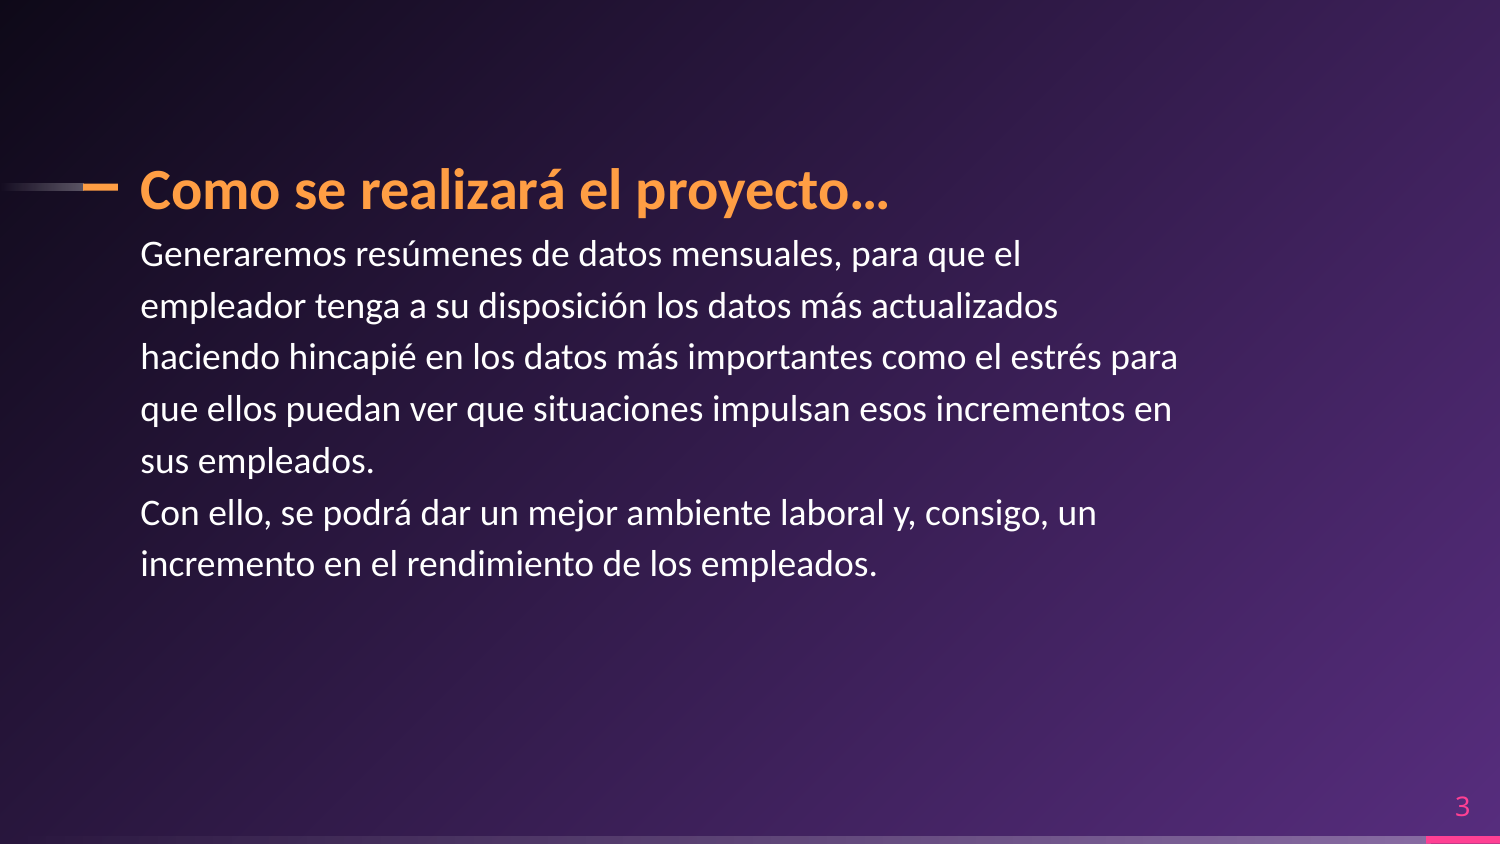

# Como se realizará el proyecto…
Generaremos resúmenes de datos mensuales, para que el empleador tenga a su disposición los datos más actualizados haciendo hincapié en los datos más importantes como el estrés para que ellos puedan ver que situaciones impulsan esos incrementos en sus empleados.
Con ello, se podrá dar un mejor ambiente laboral y, consigo, un incremento en el rendimiento de los empleados.